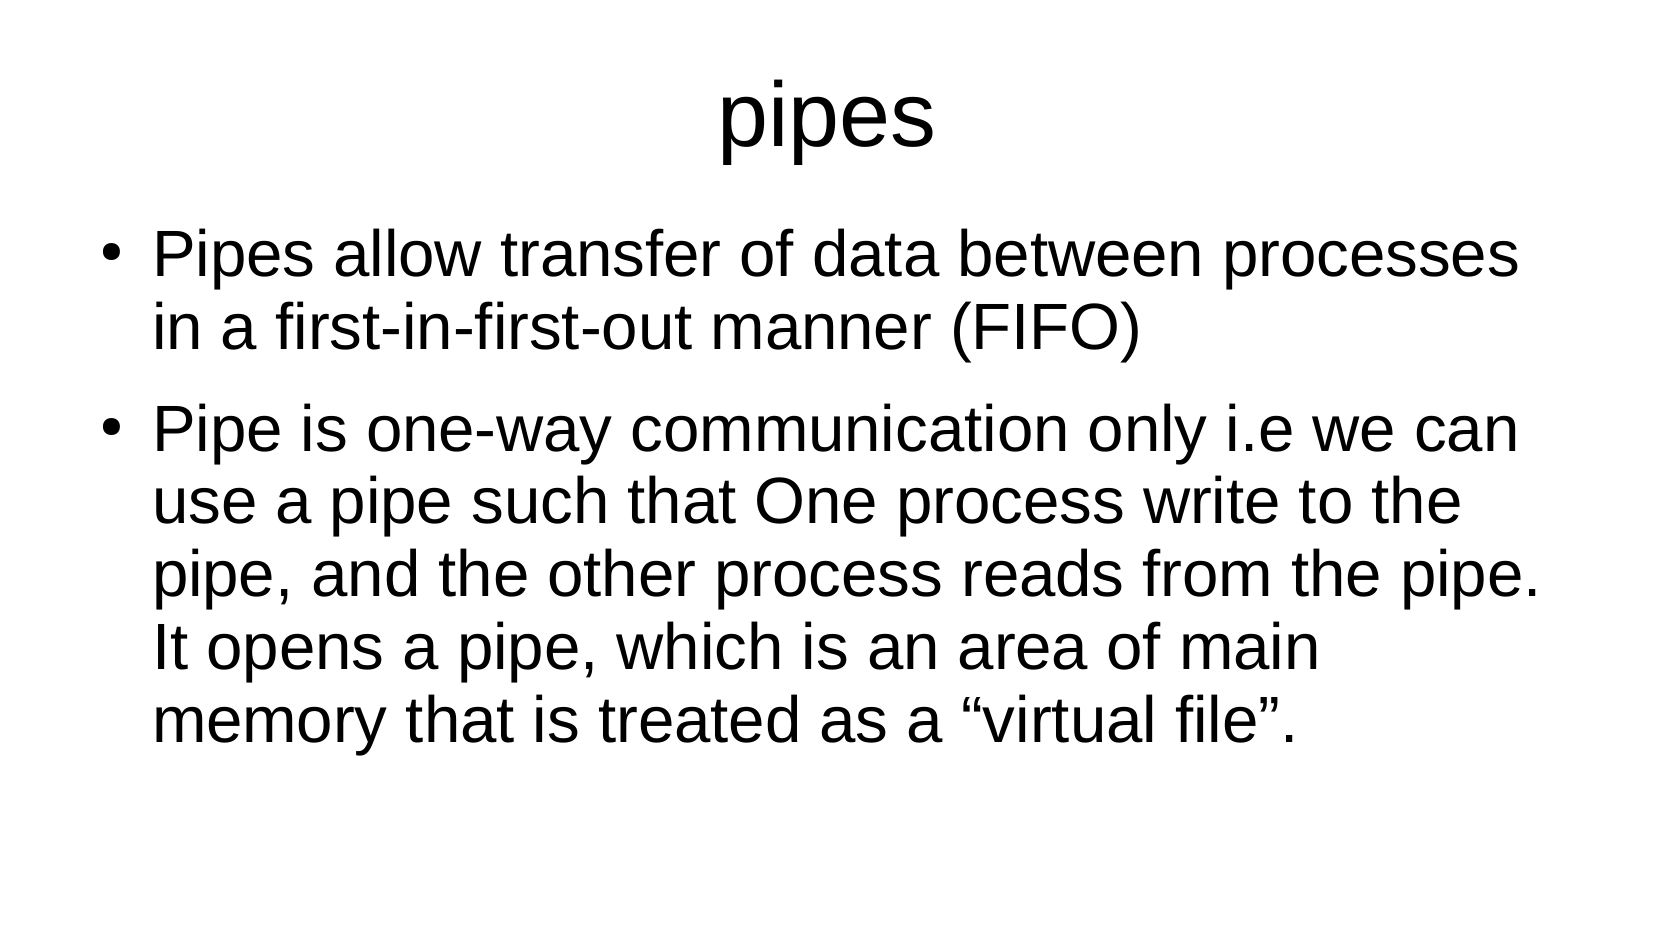

# pipes
Pipes allow transfer of data between processes in a first-in-first-out manner (FIFO)
Pipe is one-way communication only i.e we can use a pipe such that One process write to the pipe, and the other process reads from the pipe. It opens a pipe, which is an area of main memory that is treated as a “virtual file”.